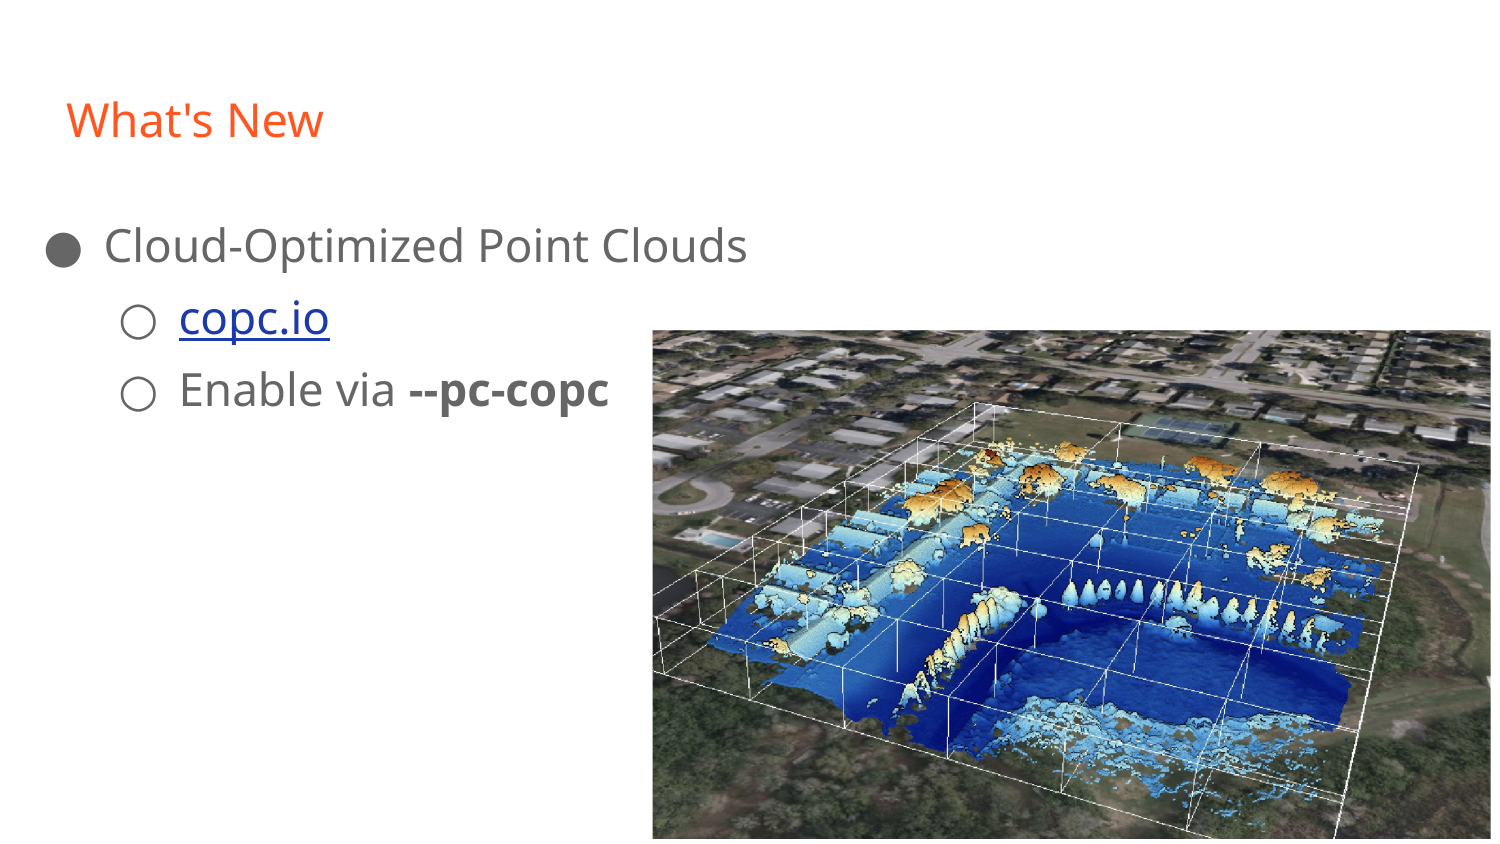

# What's New
Cloud-Optimized Point Clouds
copc.io
Enable via --pc-copc